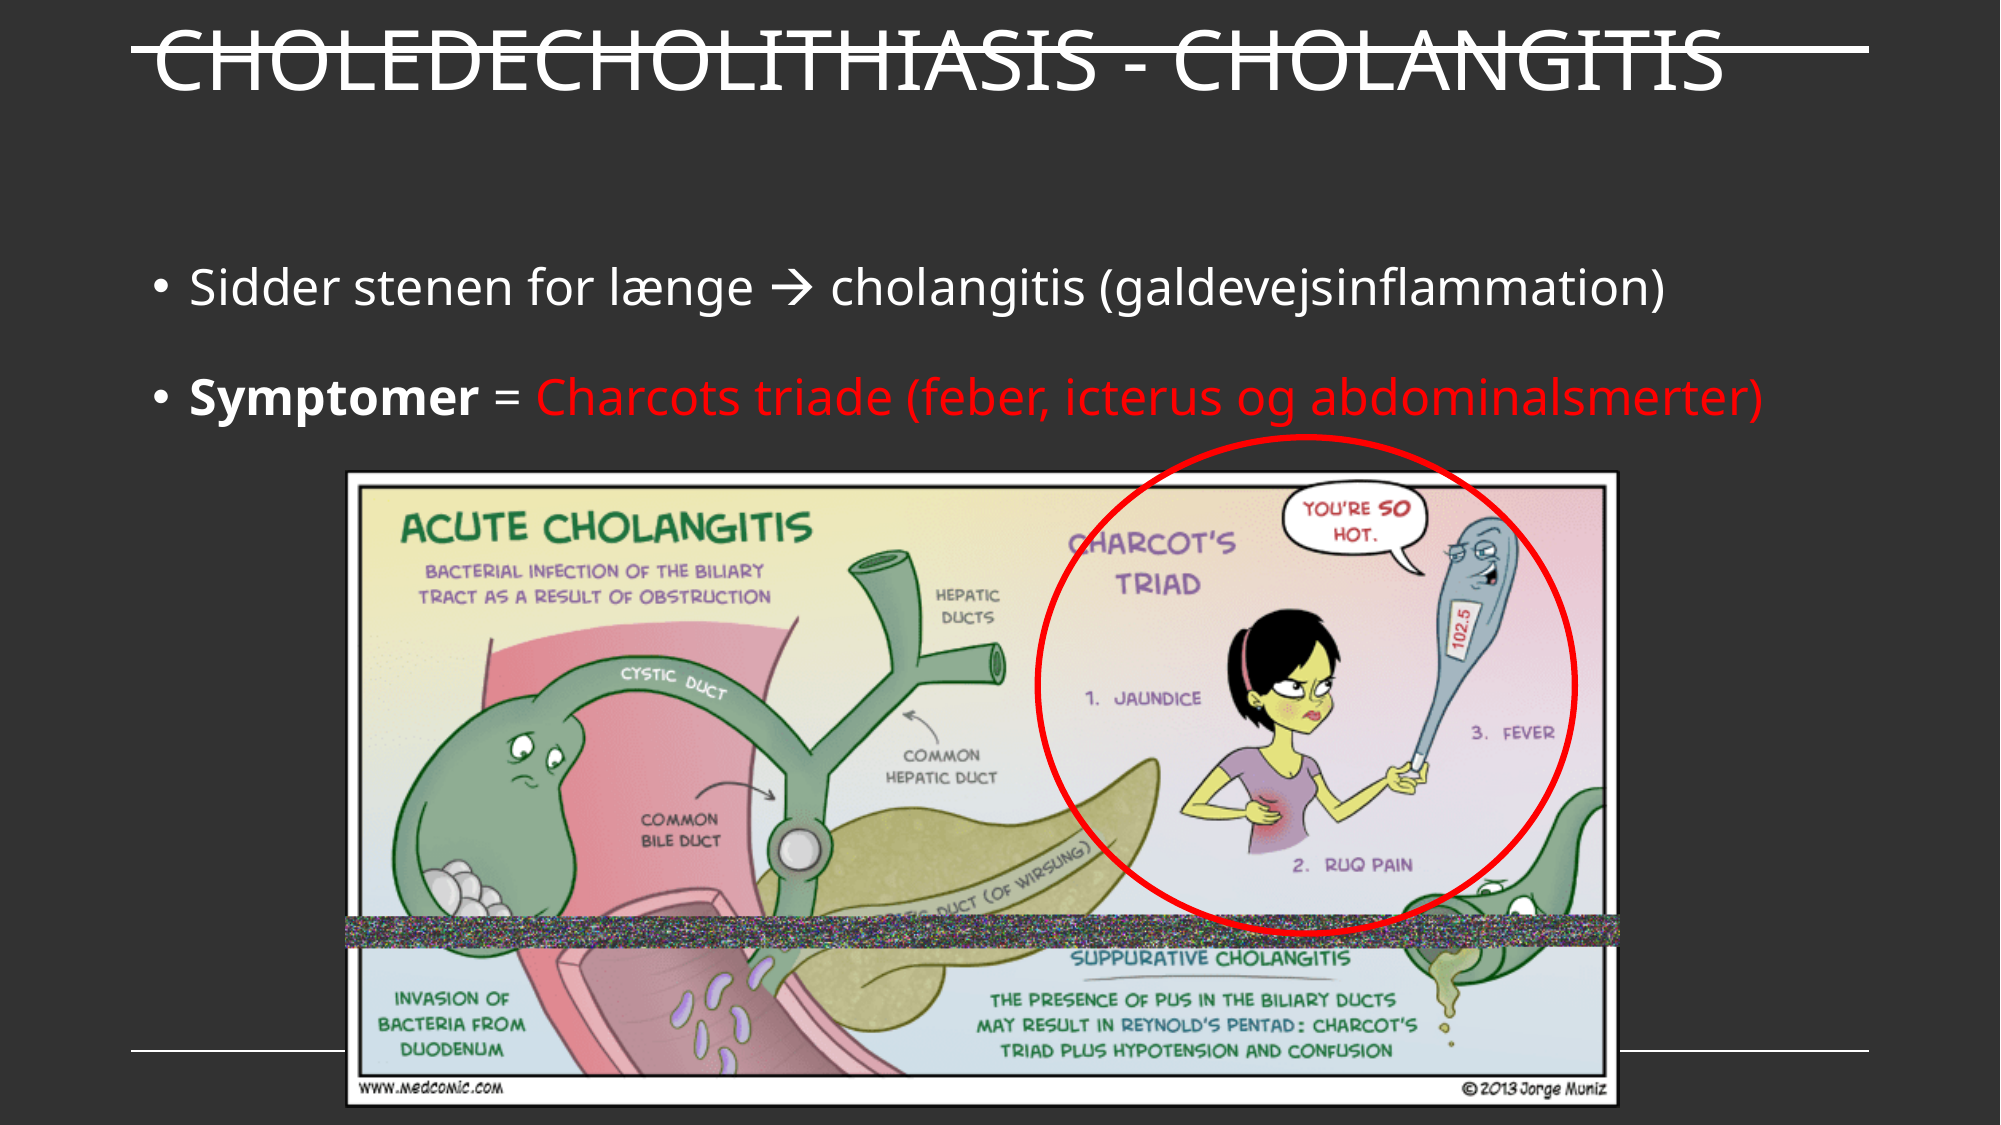

# Choledecholithiasis - Cholangitis
Sidder stenen for længe  cholangitis (galdevejsinflammation)
Symptomer = Charcots triade (feber, icterus og abdominalsmerter)